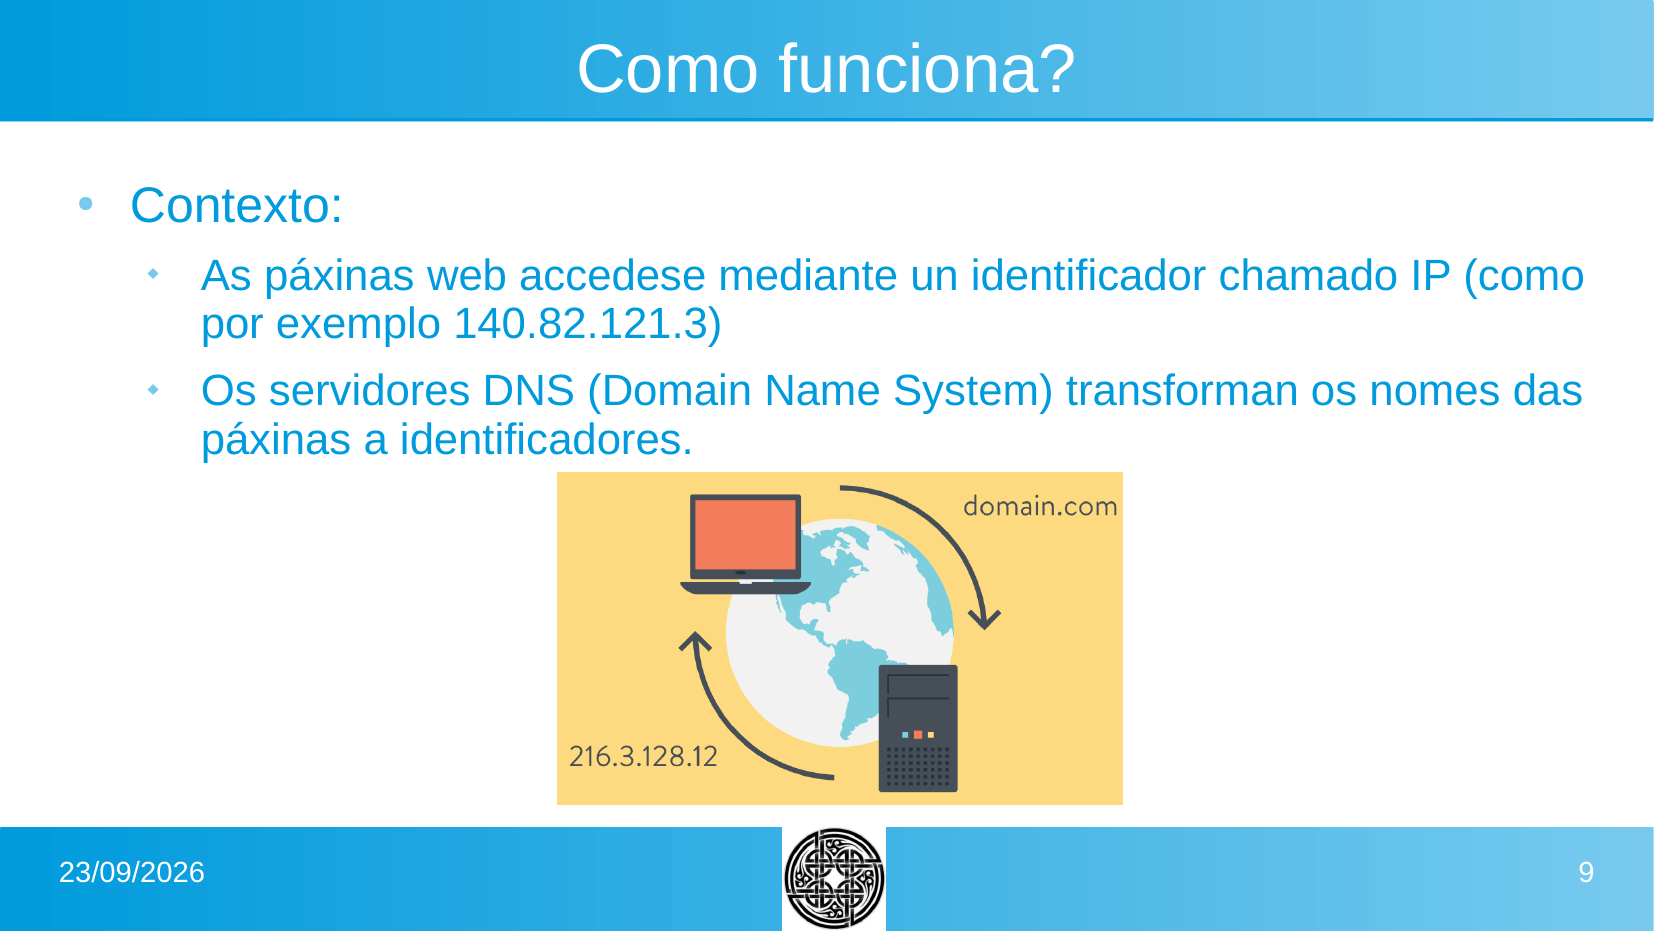

# Como funciona?
Contexto:
As páxinas web accedese mediante un identificador chamado IP (como por exemplo 140.82.121.3)
Os servidores DNS (Domain Name System) transforman os nomes das páxinas a identificadores.
9